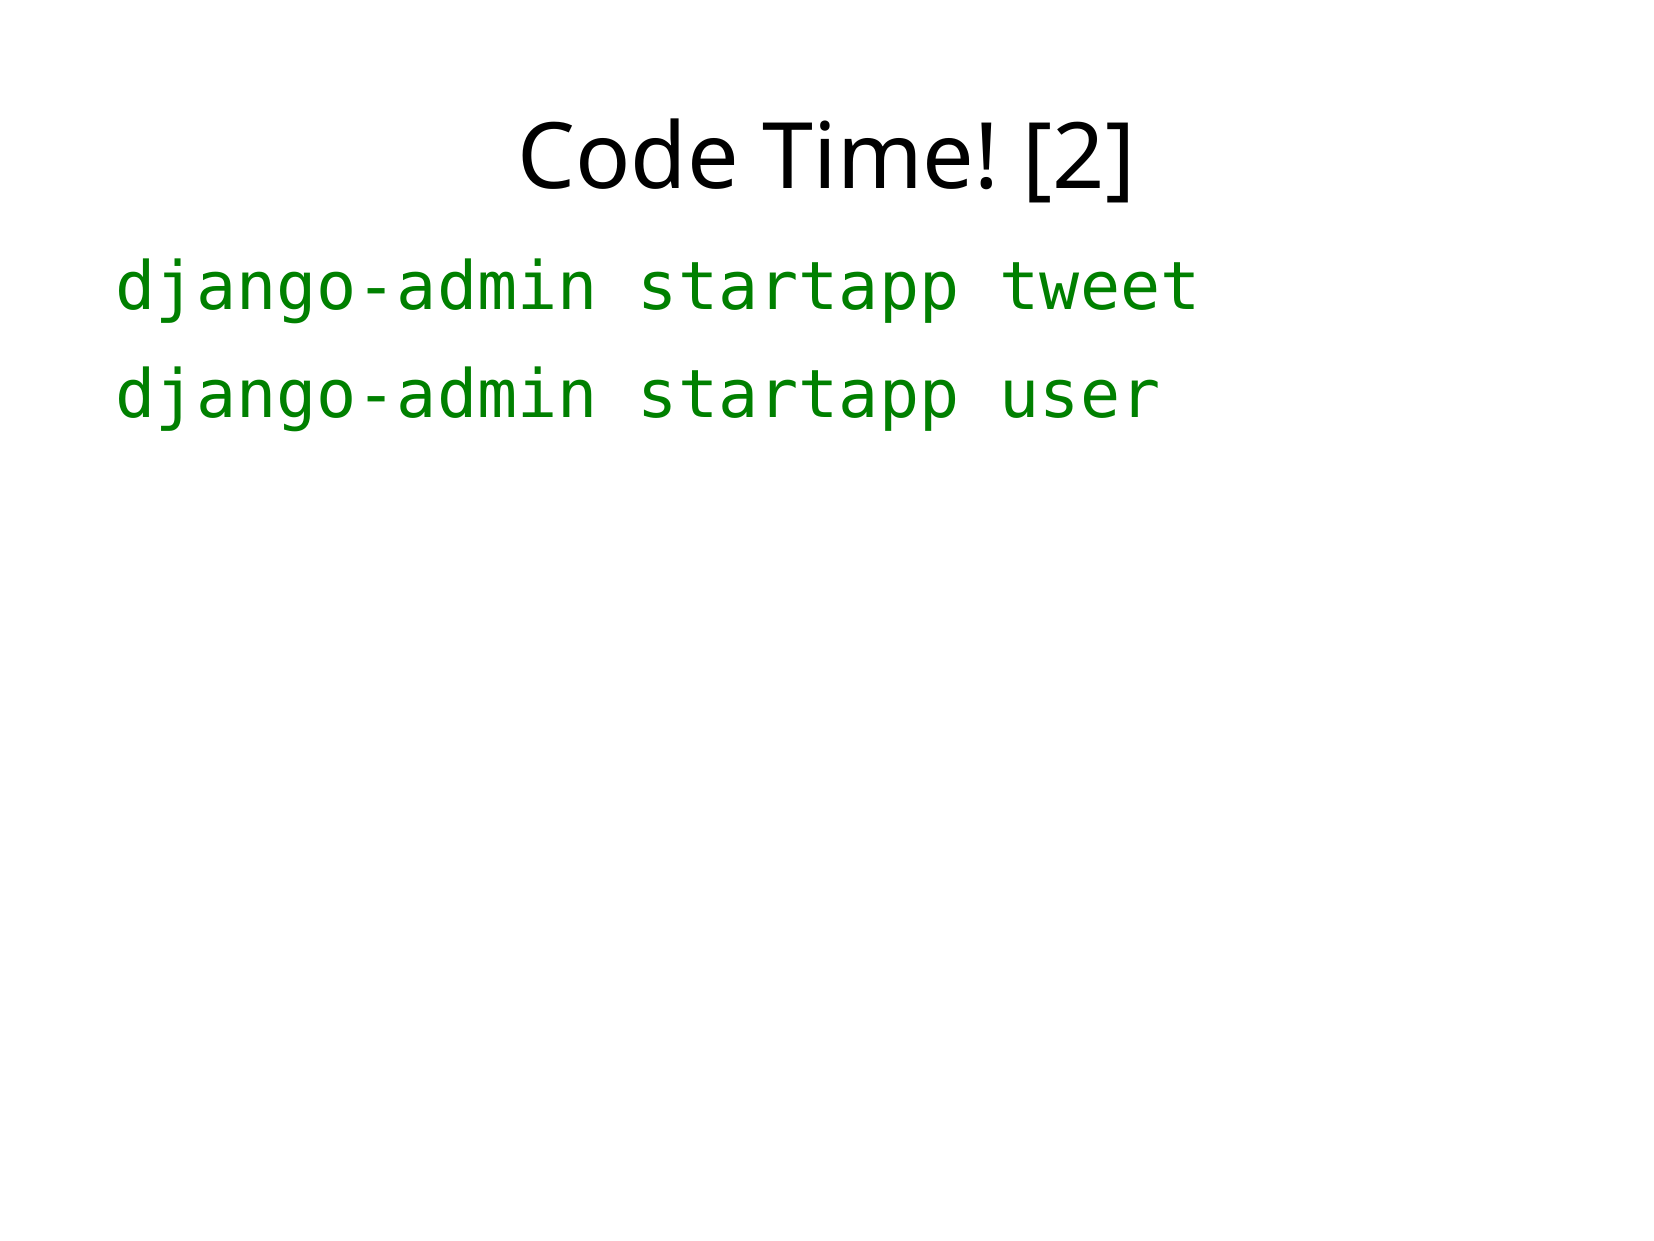

# Code Time! [2]
django-admin startapp tweet
django-admin startapp user